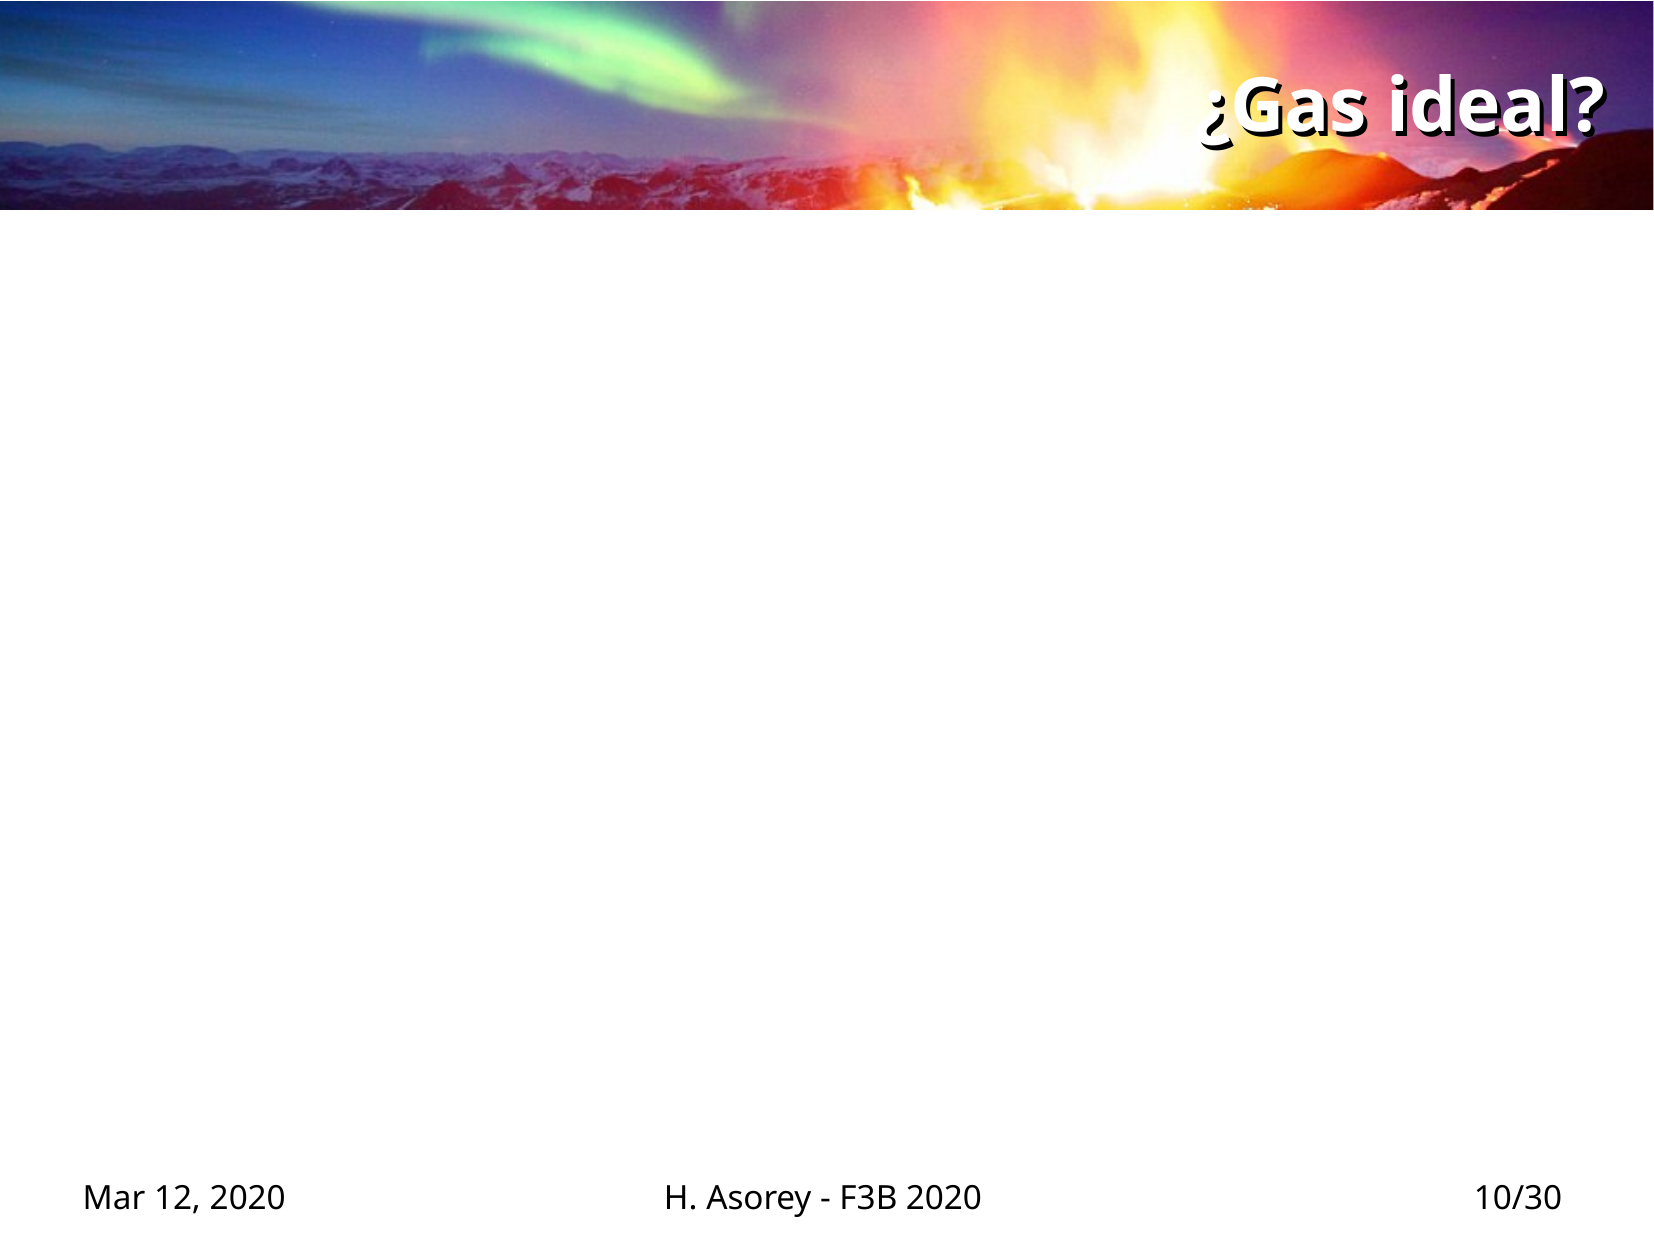

# ¿Gas ideal?
Mar 12, 2020
H. Asorey - F3B 2020
10